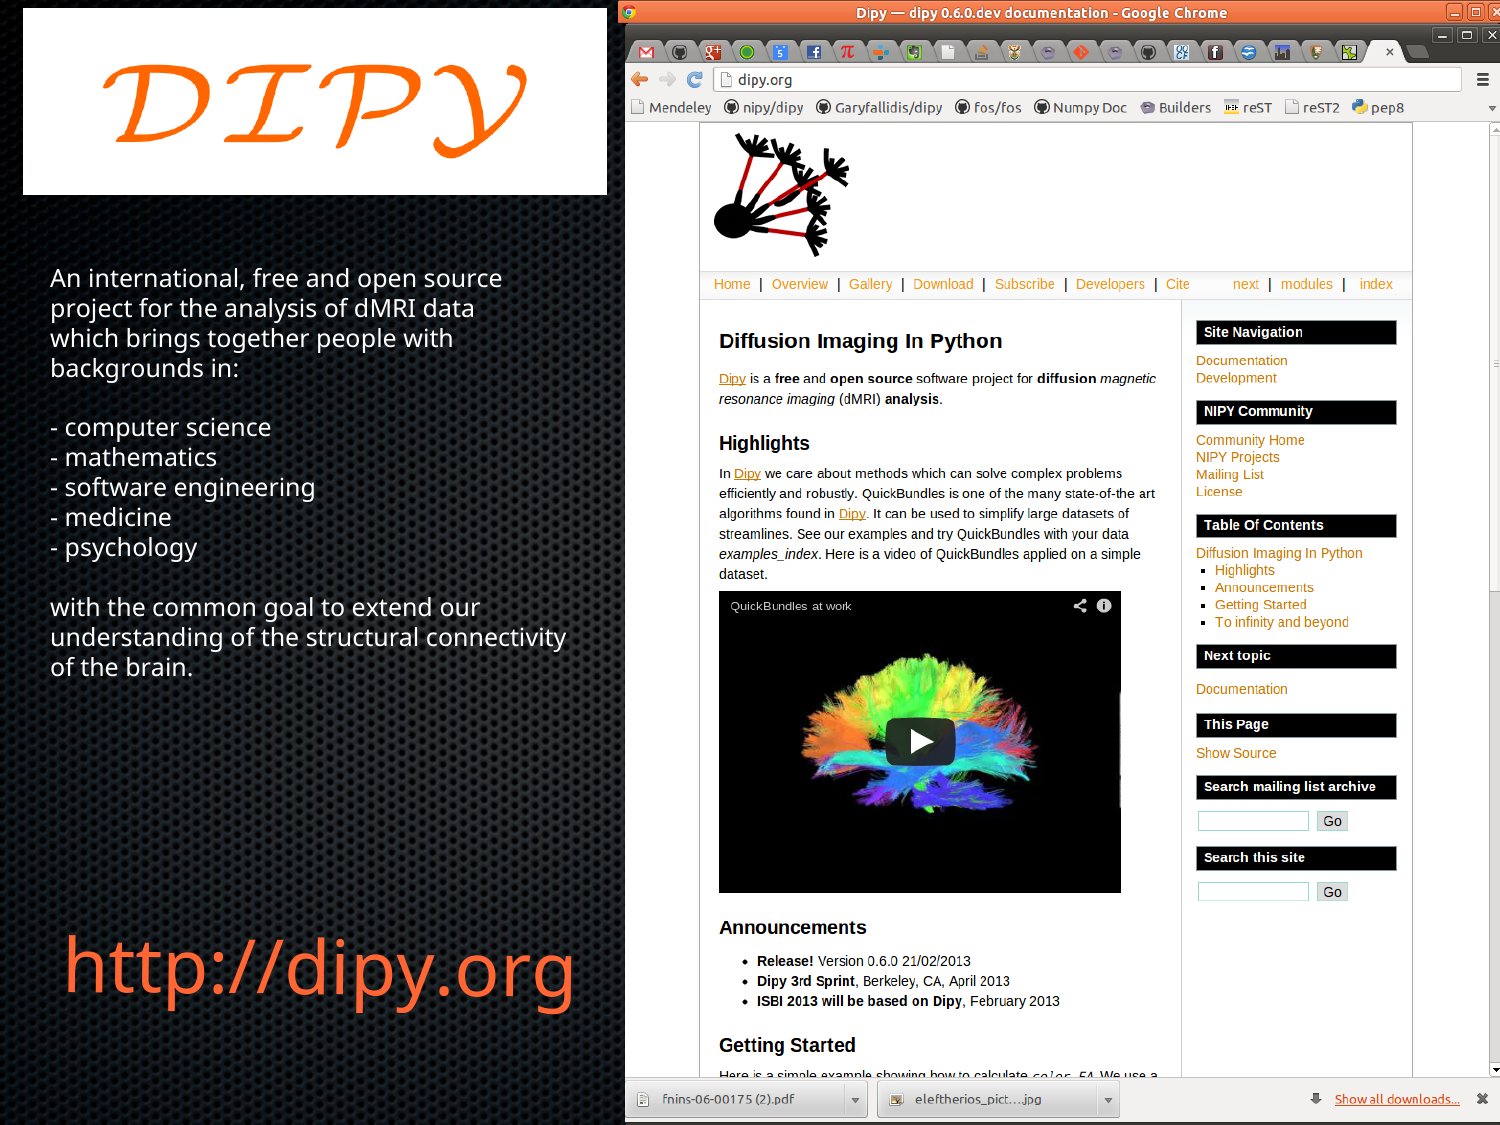

An international, free and open source
project for the analysis of dMRI data
which brings together people with
backgrounds in:
- computer science
- mathematics
- software engineering
- medicine
- psychology
with the common goal to extend our
understanding of the structural connectivity
of the brain.
http://dipy.org